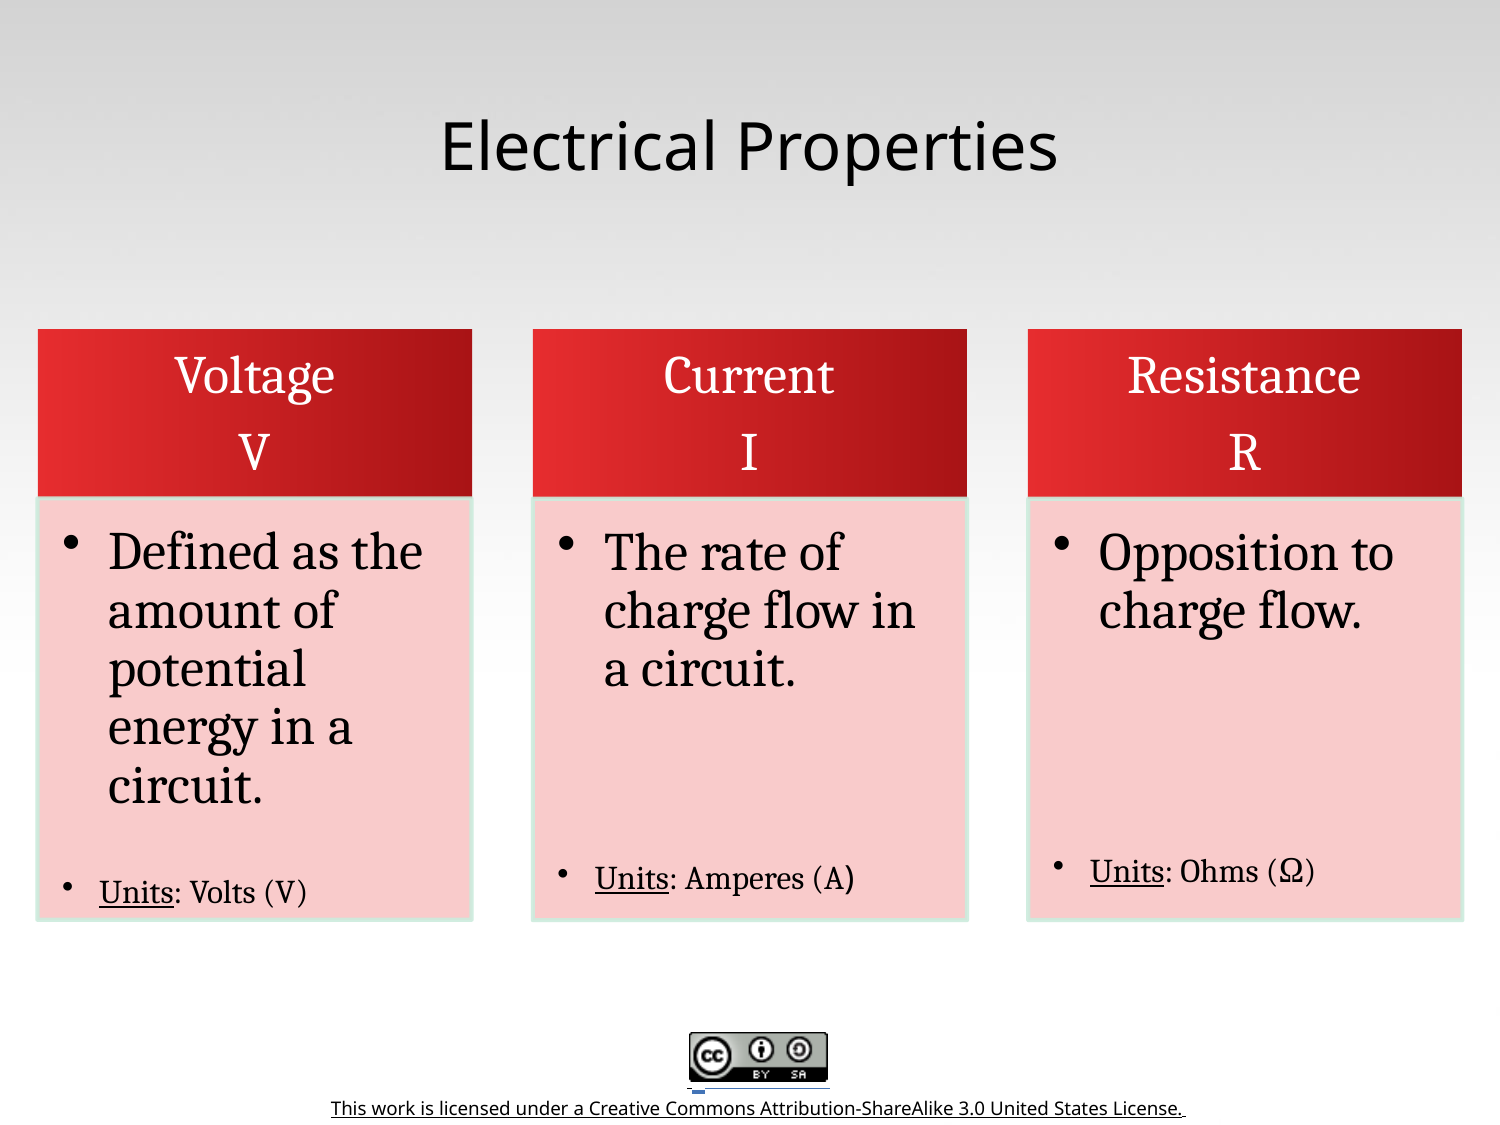

# Electrical Properties
Voltage
V
Current
I
Resistance
R
Defined as the amount of potential energy in a circuit.
Units: Volts (V)
Opposition to charge flow.
Units: Ohms (Ω)
The rate of charge flow in a circuit.
Units: Amperes (A)